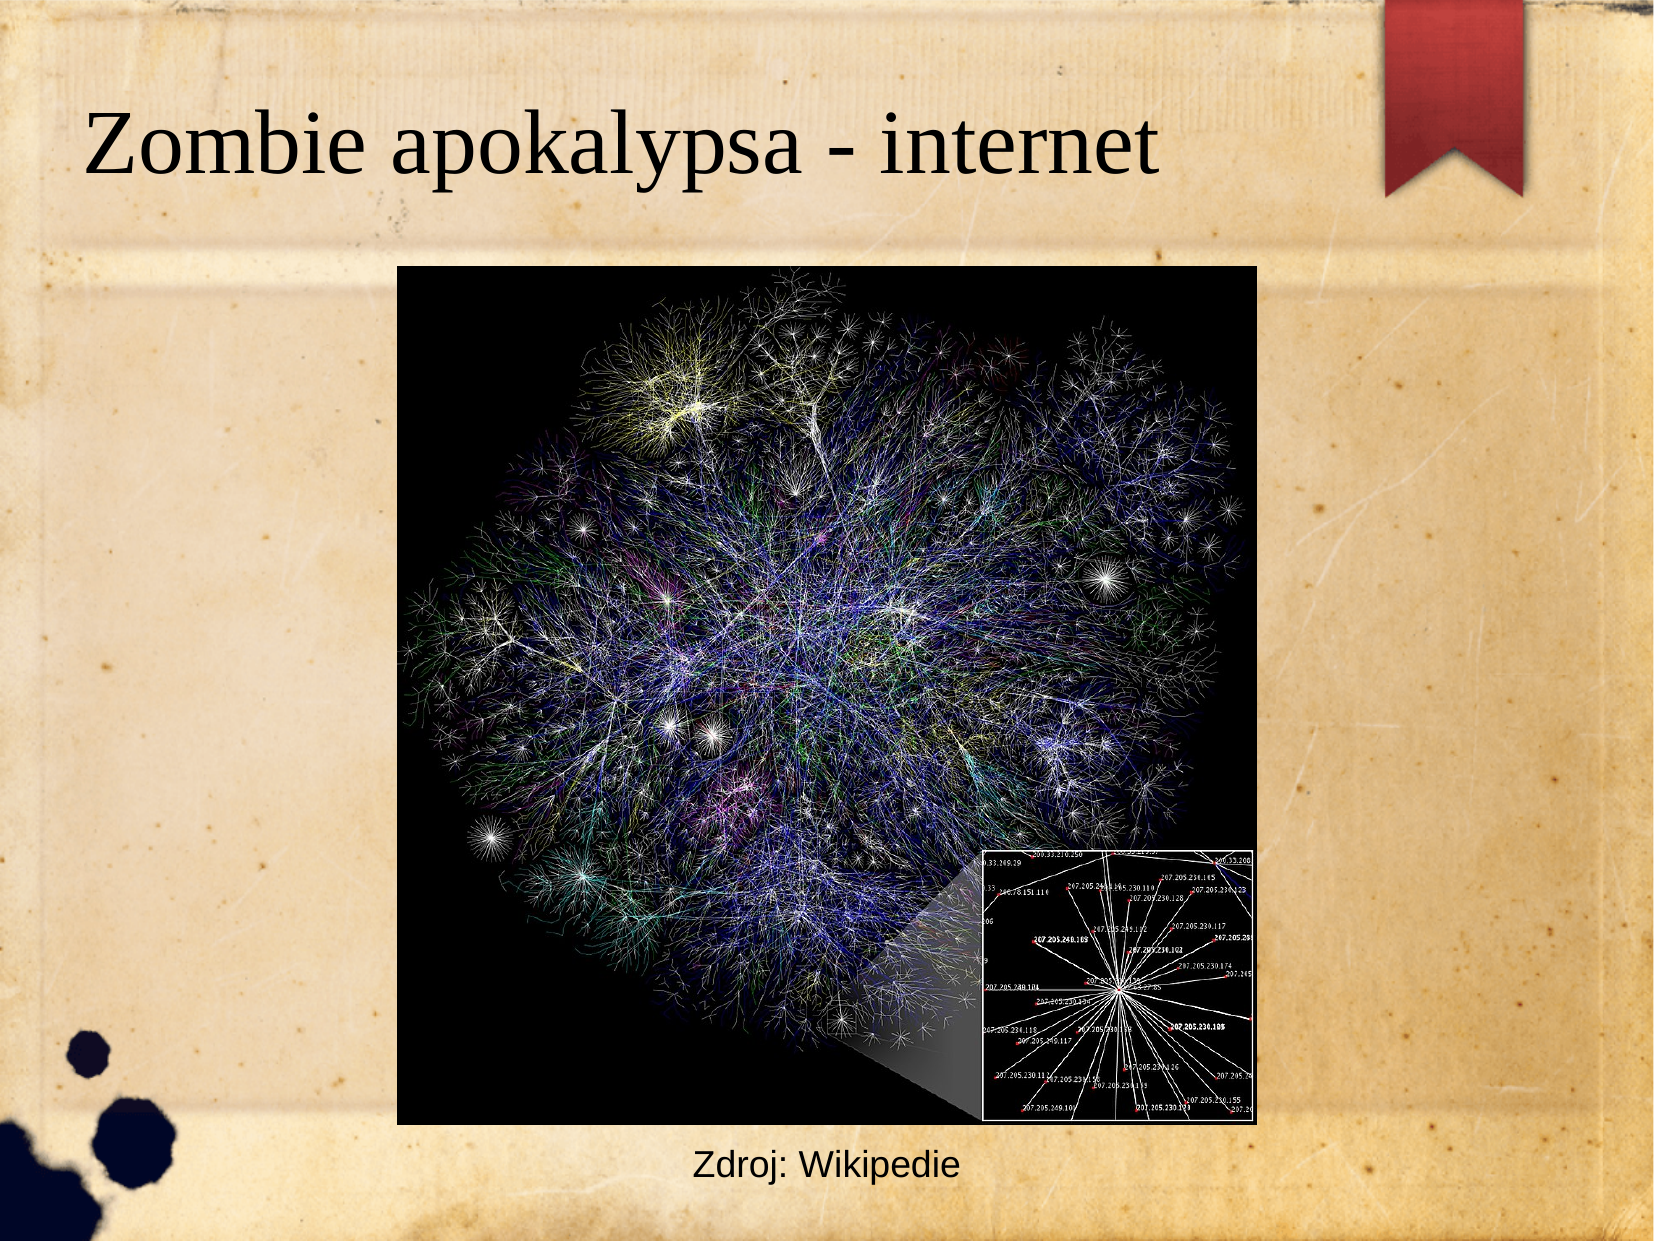

# Zombie apokalypsa - internet
Zdroj: Wikipedie